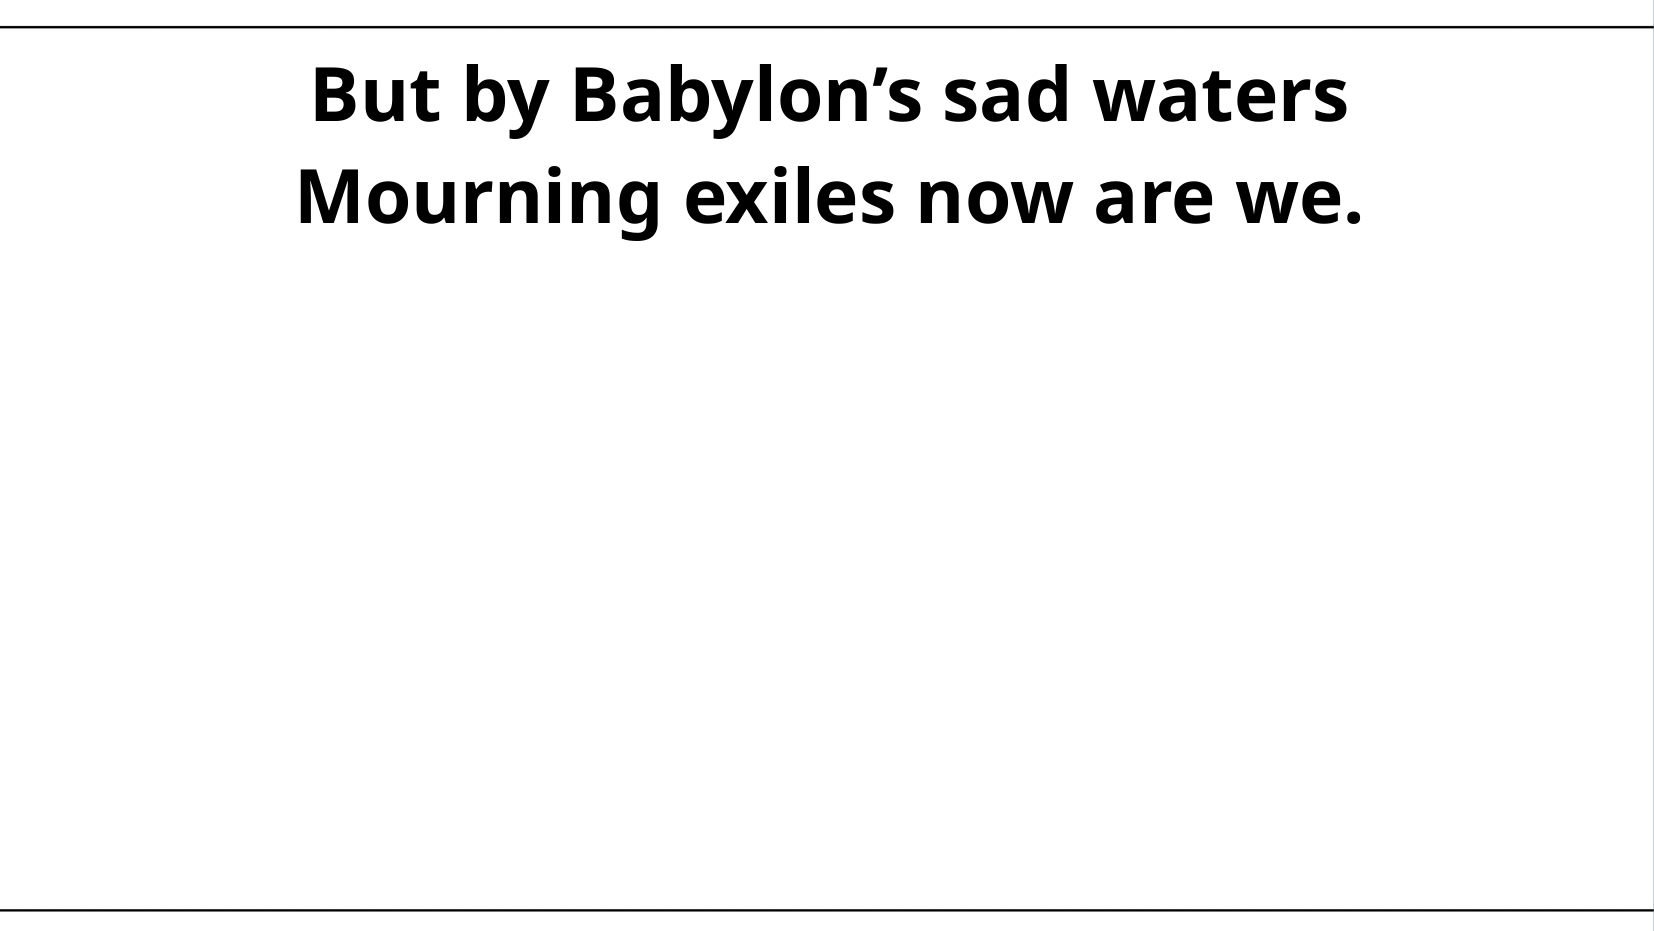

But by Babylon’s sad waters
Mourning exiles now are we.